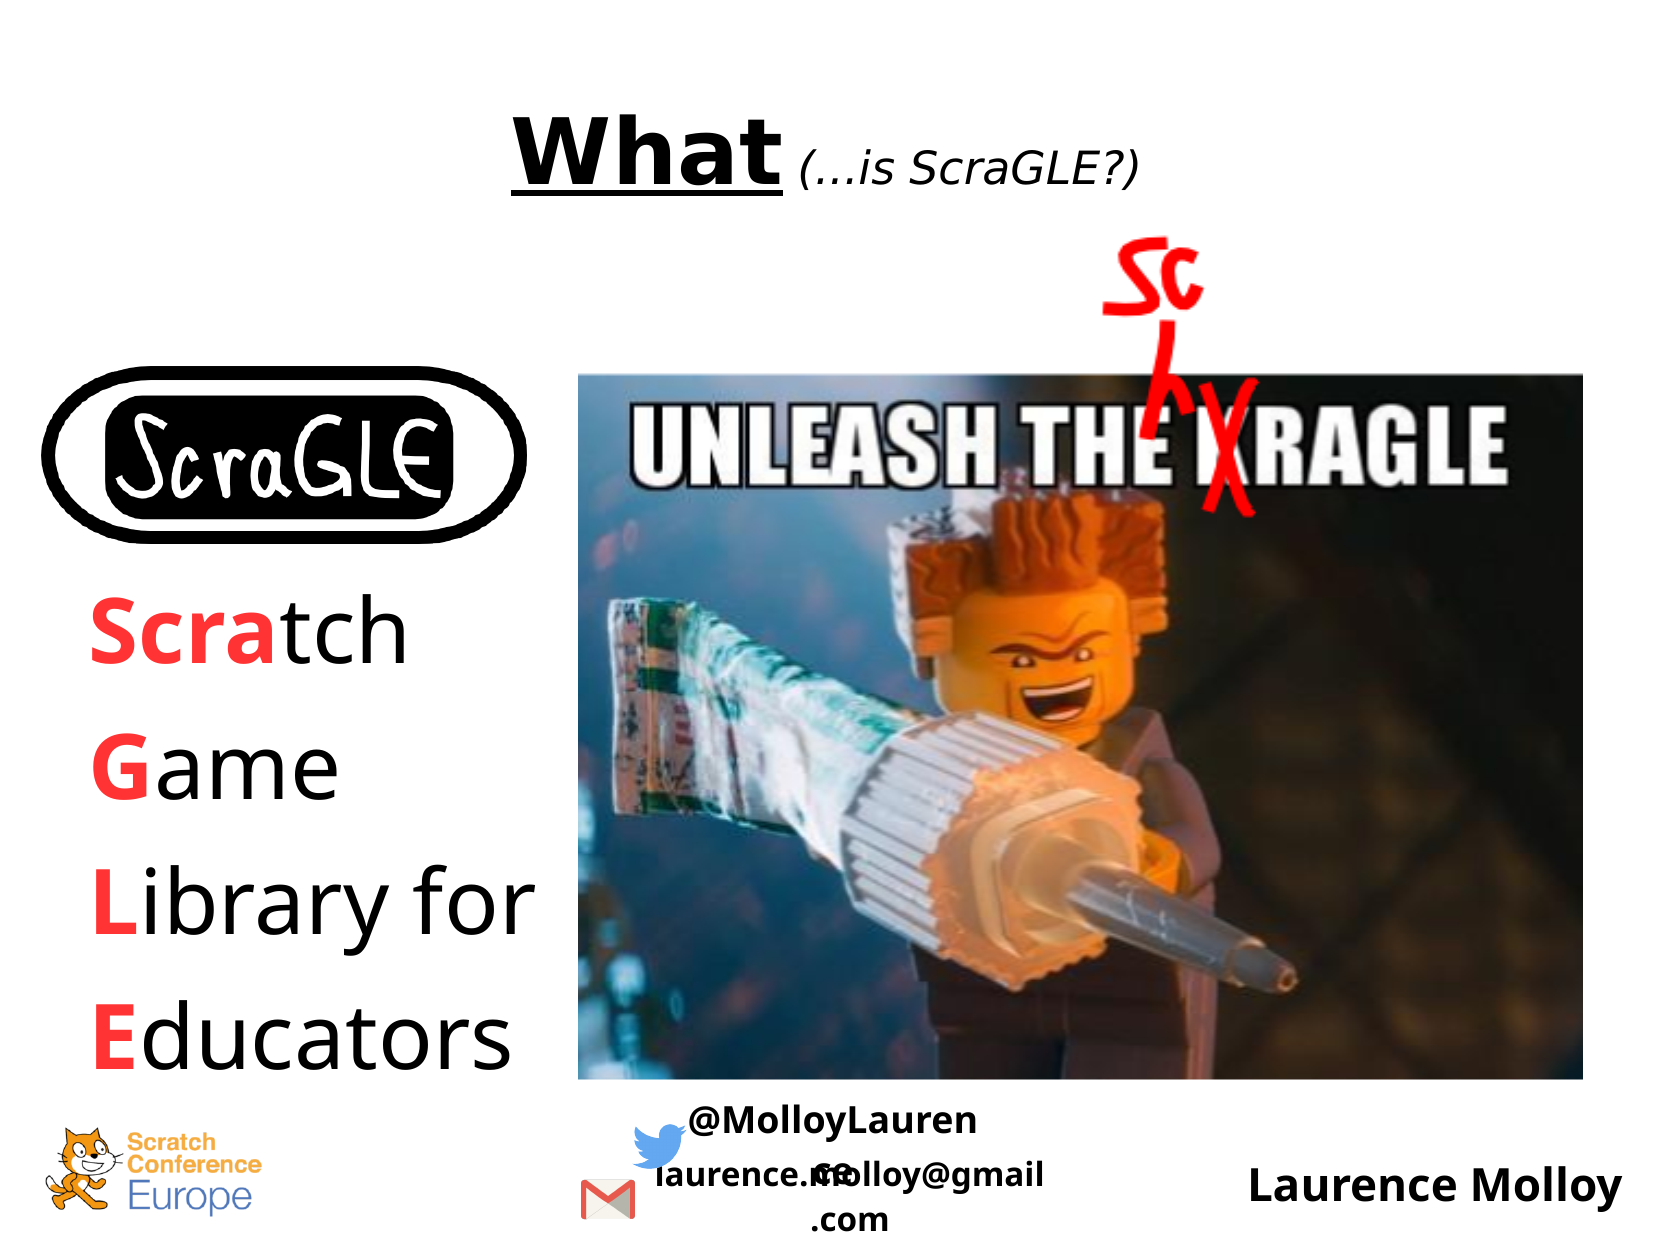

# What (...is ScraGLE?)
Scratch
Game
Library for
Educators
@MolloyLaurence
Laurence Molloy
laurence.molloy@gmail.com